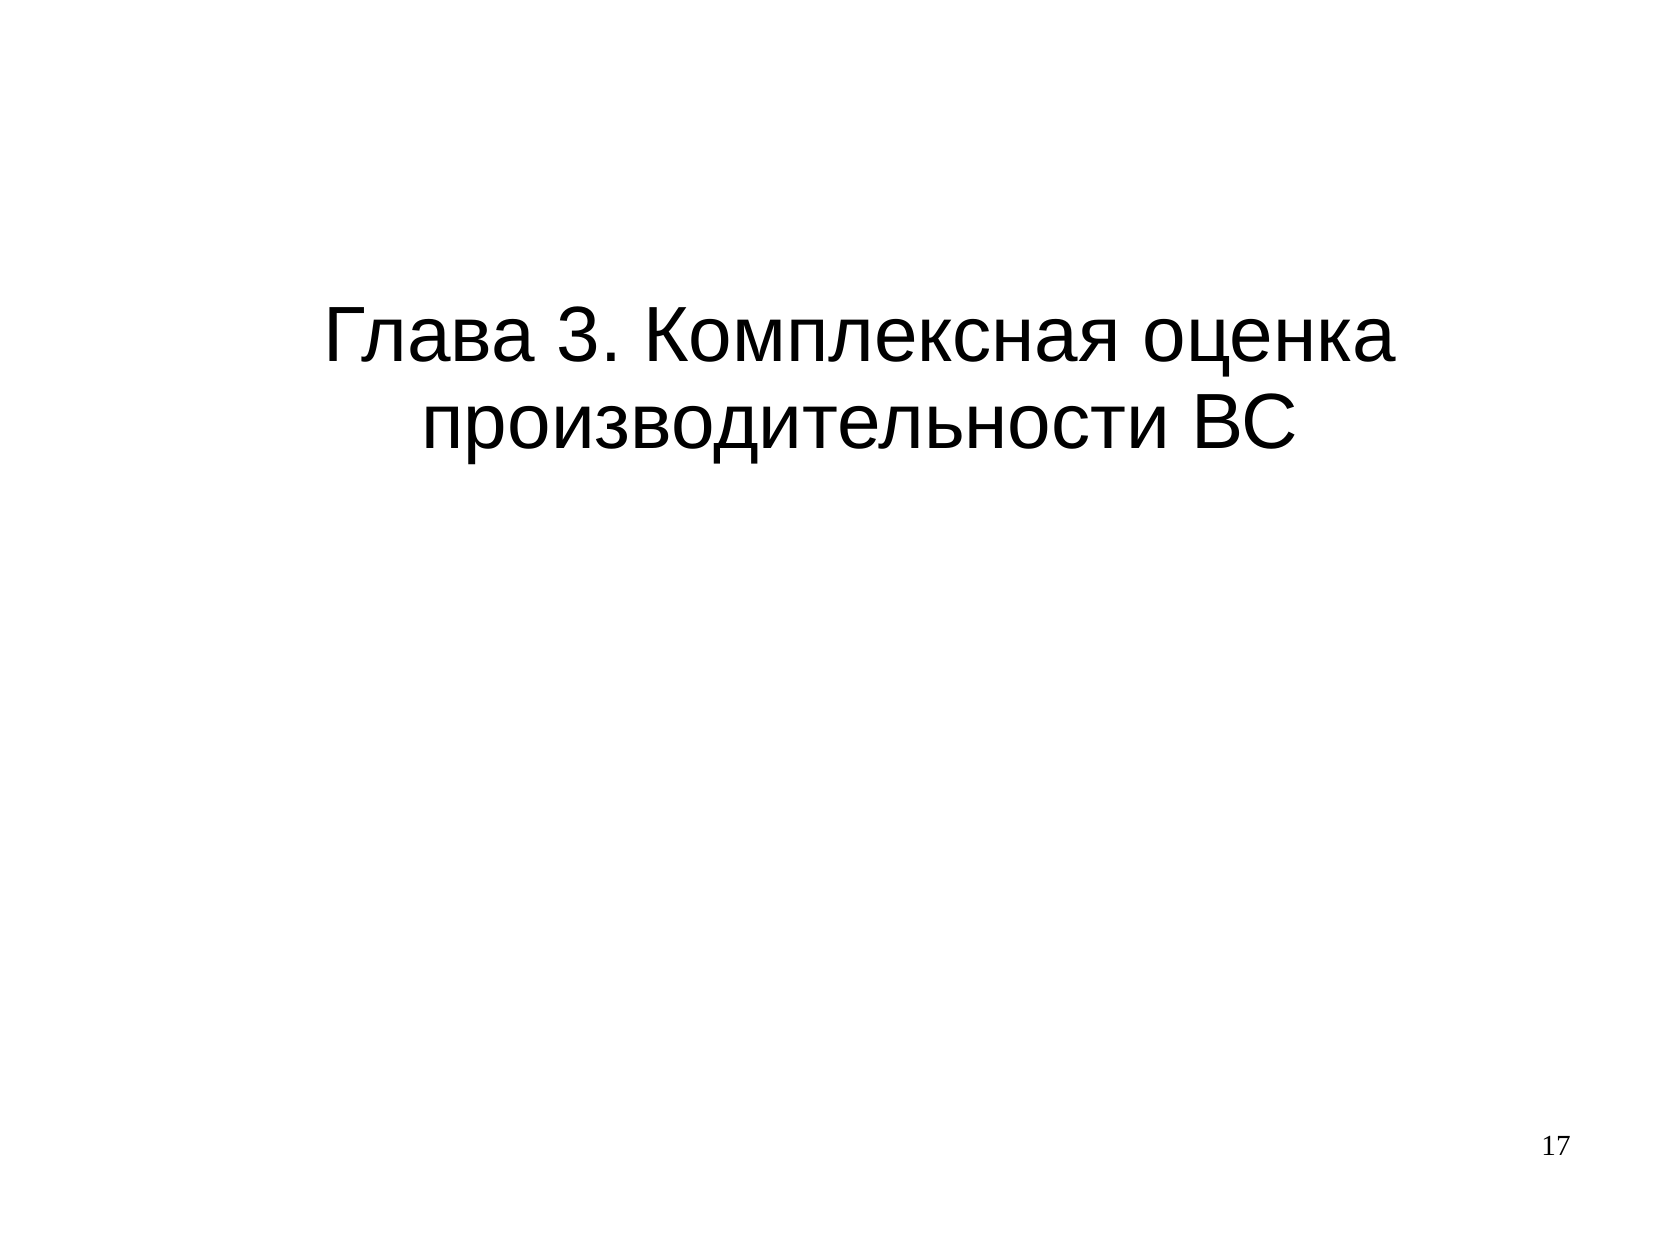

# Глава 3. Комплексная оценка производительности ВС
17